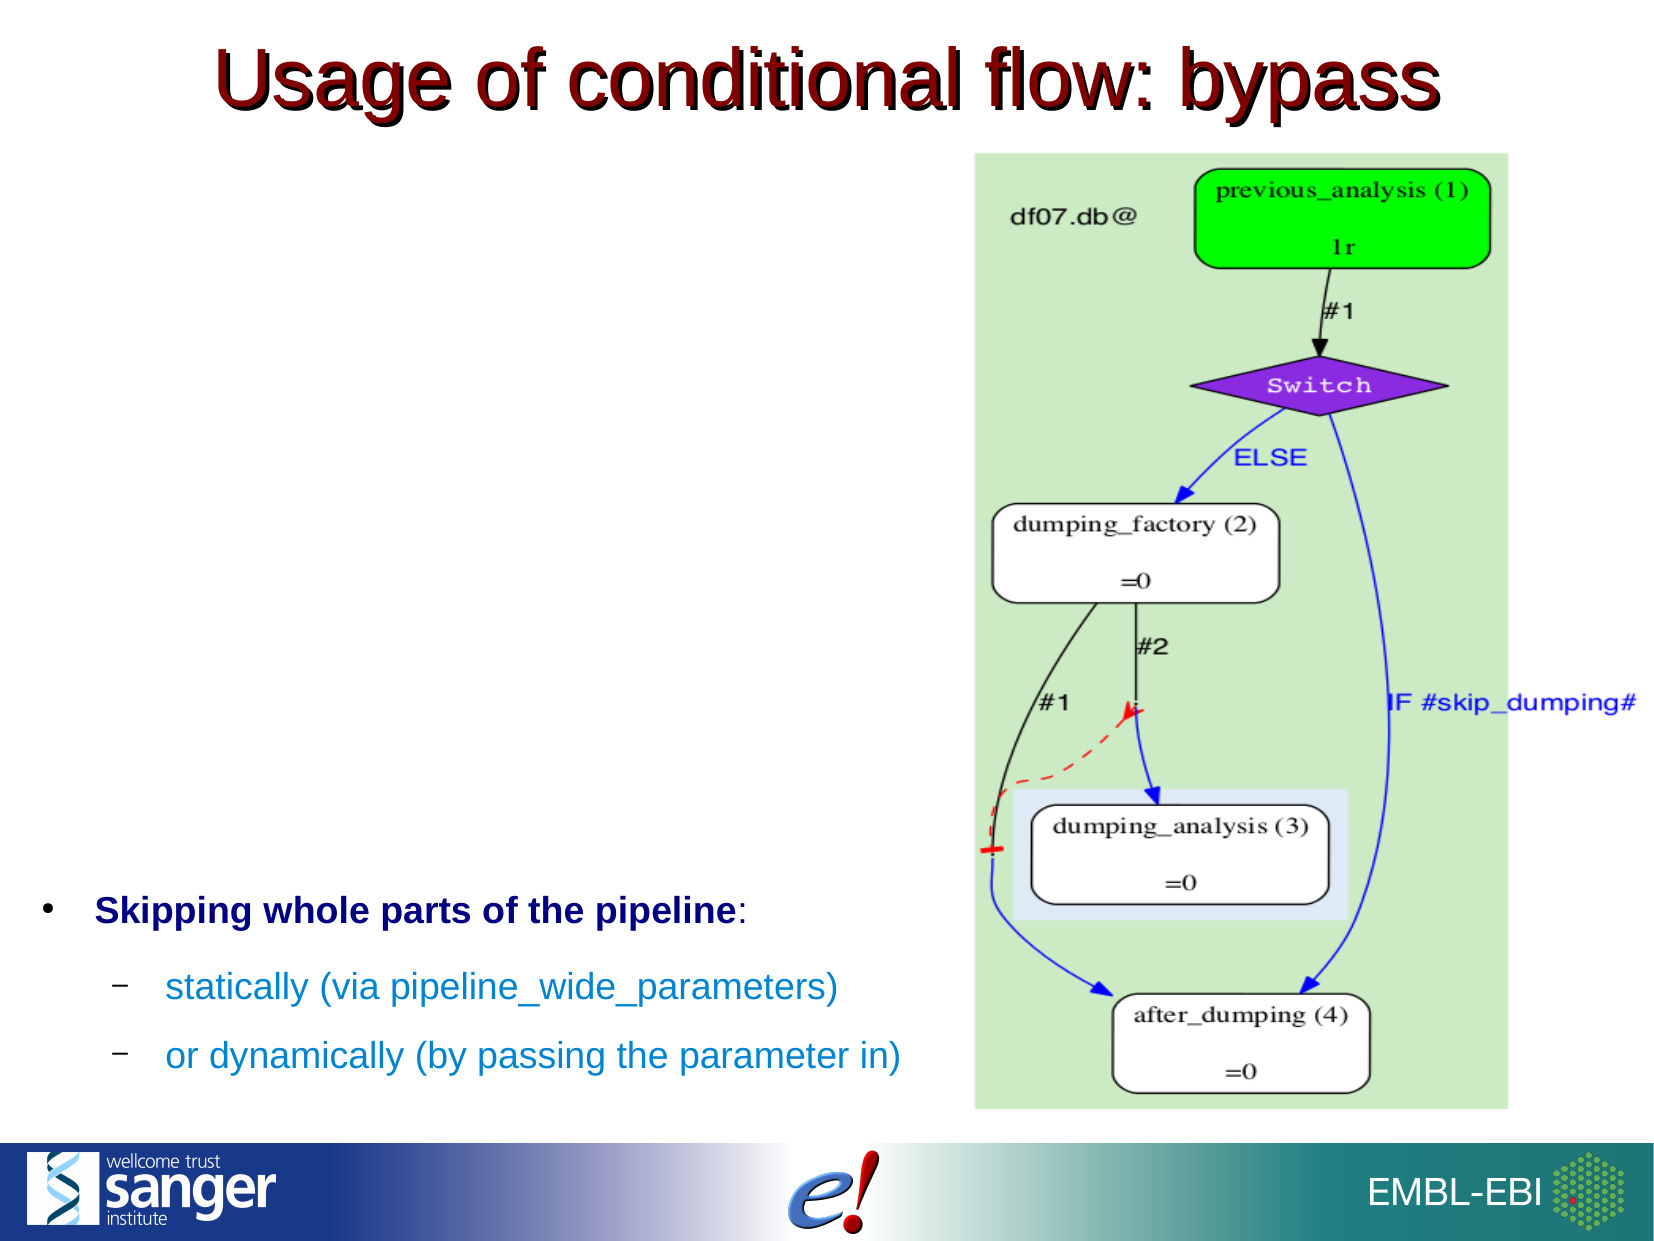

# Usage of conditional flow: bypass
Skipping whole parts of the pipeline:
statically (via pipeline_wide_parameters)
or dynamically (by passing the parameter in)